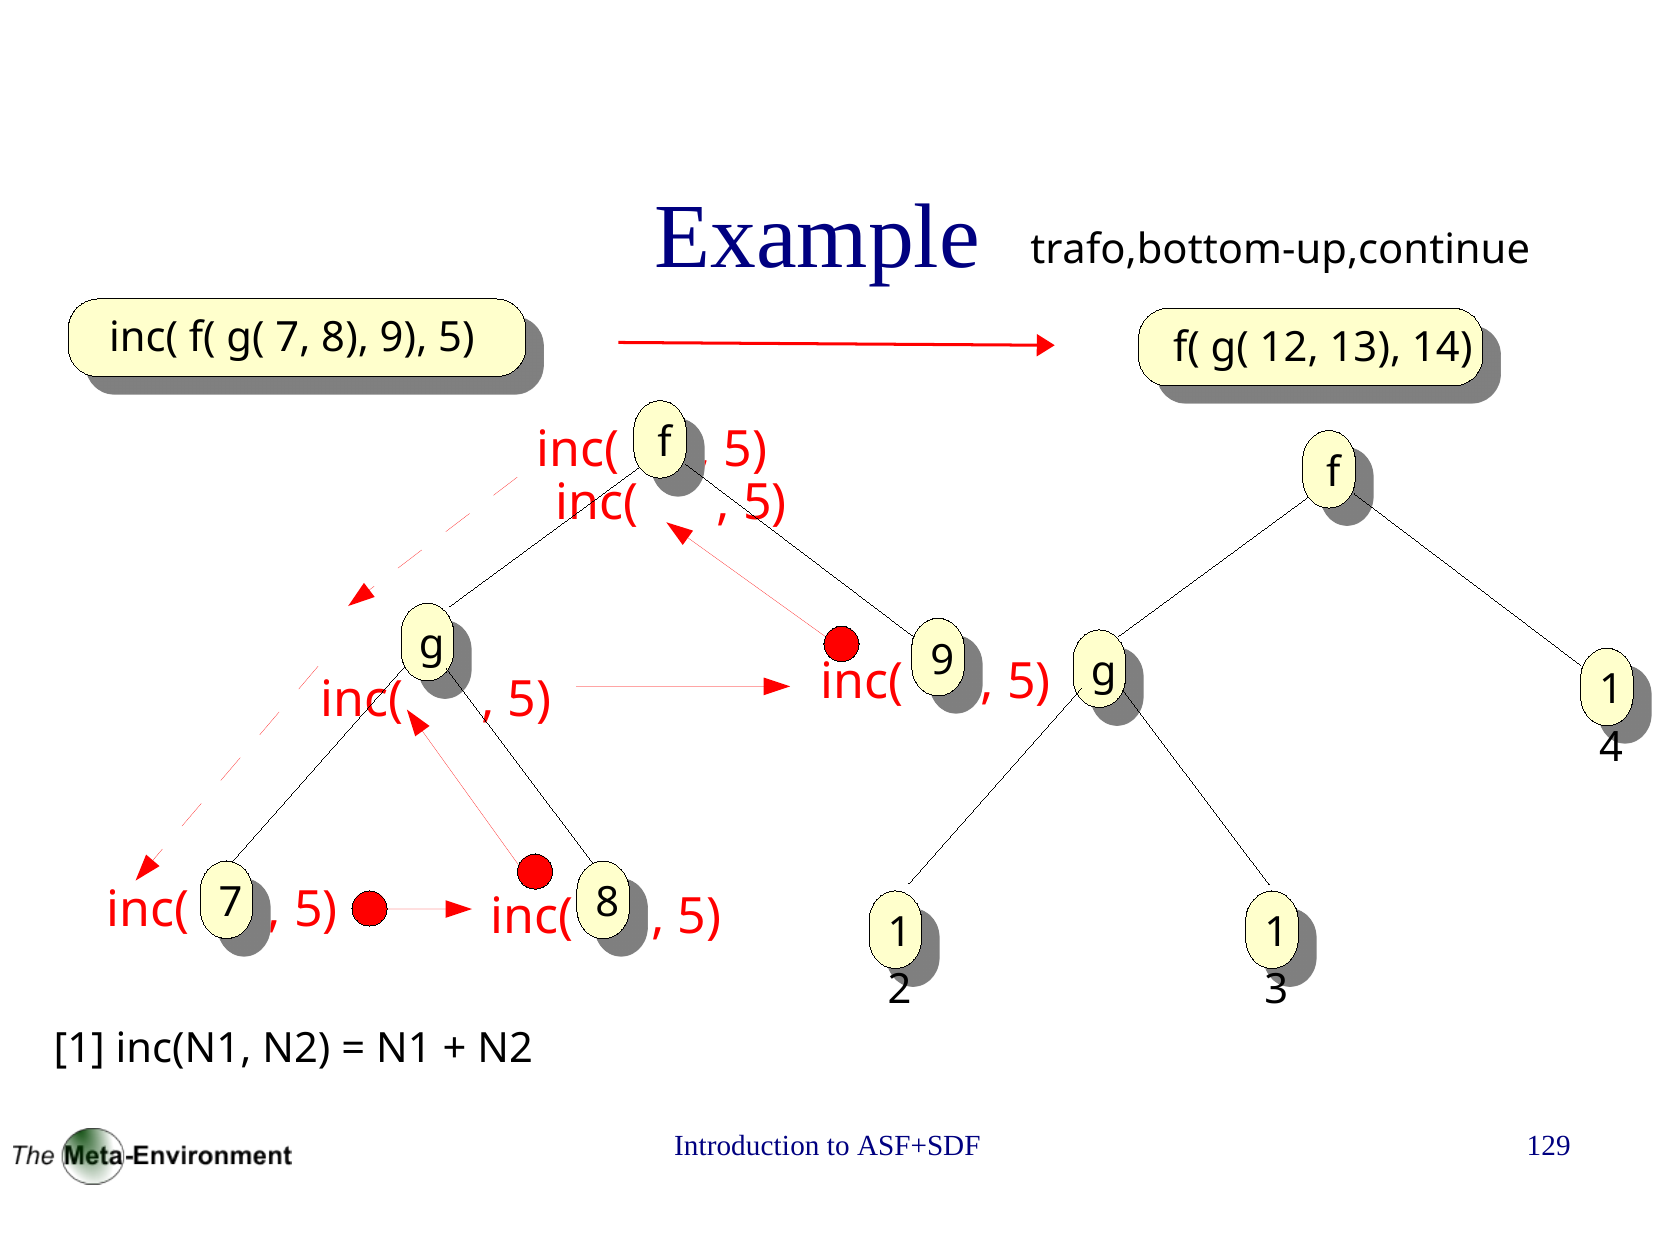

# Example
trafo,bottom-up,continue
inc( f( g( 7, 8), 9), 5)
f( g( 12, 13), 14)
f
inc( , 5)
f
inc( , 5)
g
9
g
inc( , 5)
14
inc( , 5)
7
8
inc( , 5)
inc( , 5)
12
[1] inc(N1, N2) = N1 + N2
13
129